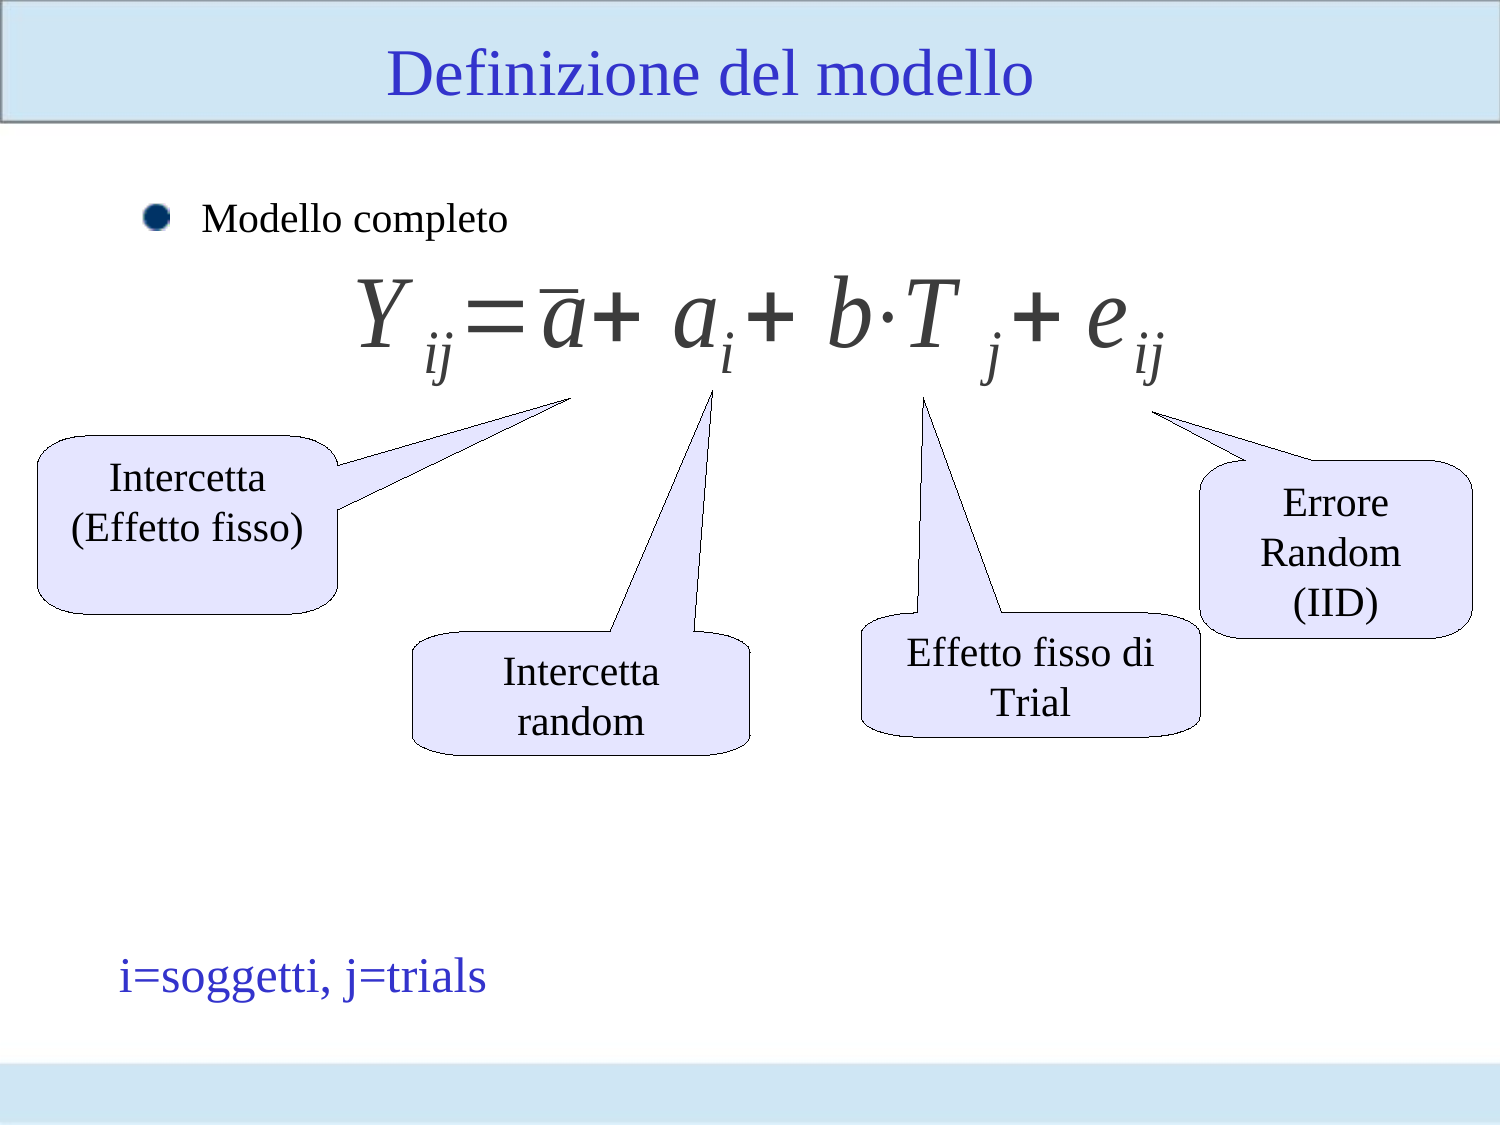

# Definizione del modello
Modello completo
Intercetta
(Effetto fisso)
Errore Random (IID)
Effetto fisso di Trial
Intercetta random
i=soggetti, j=trials